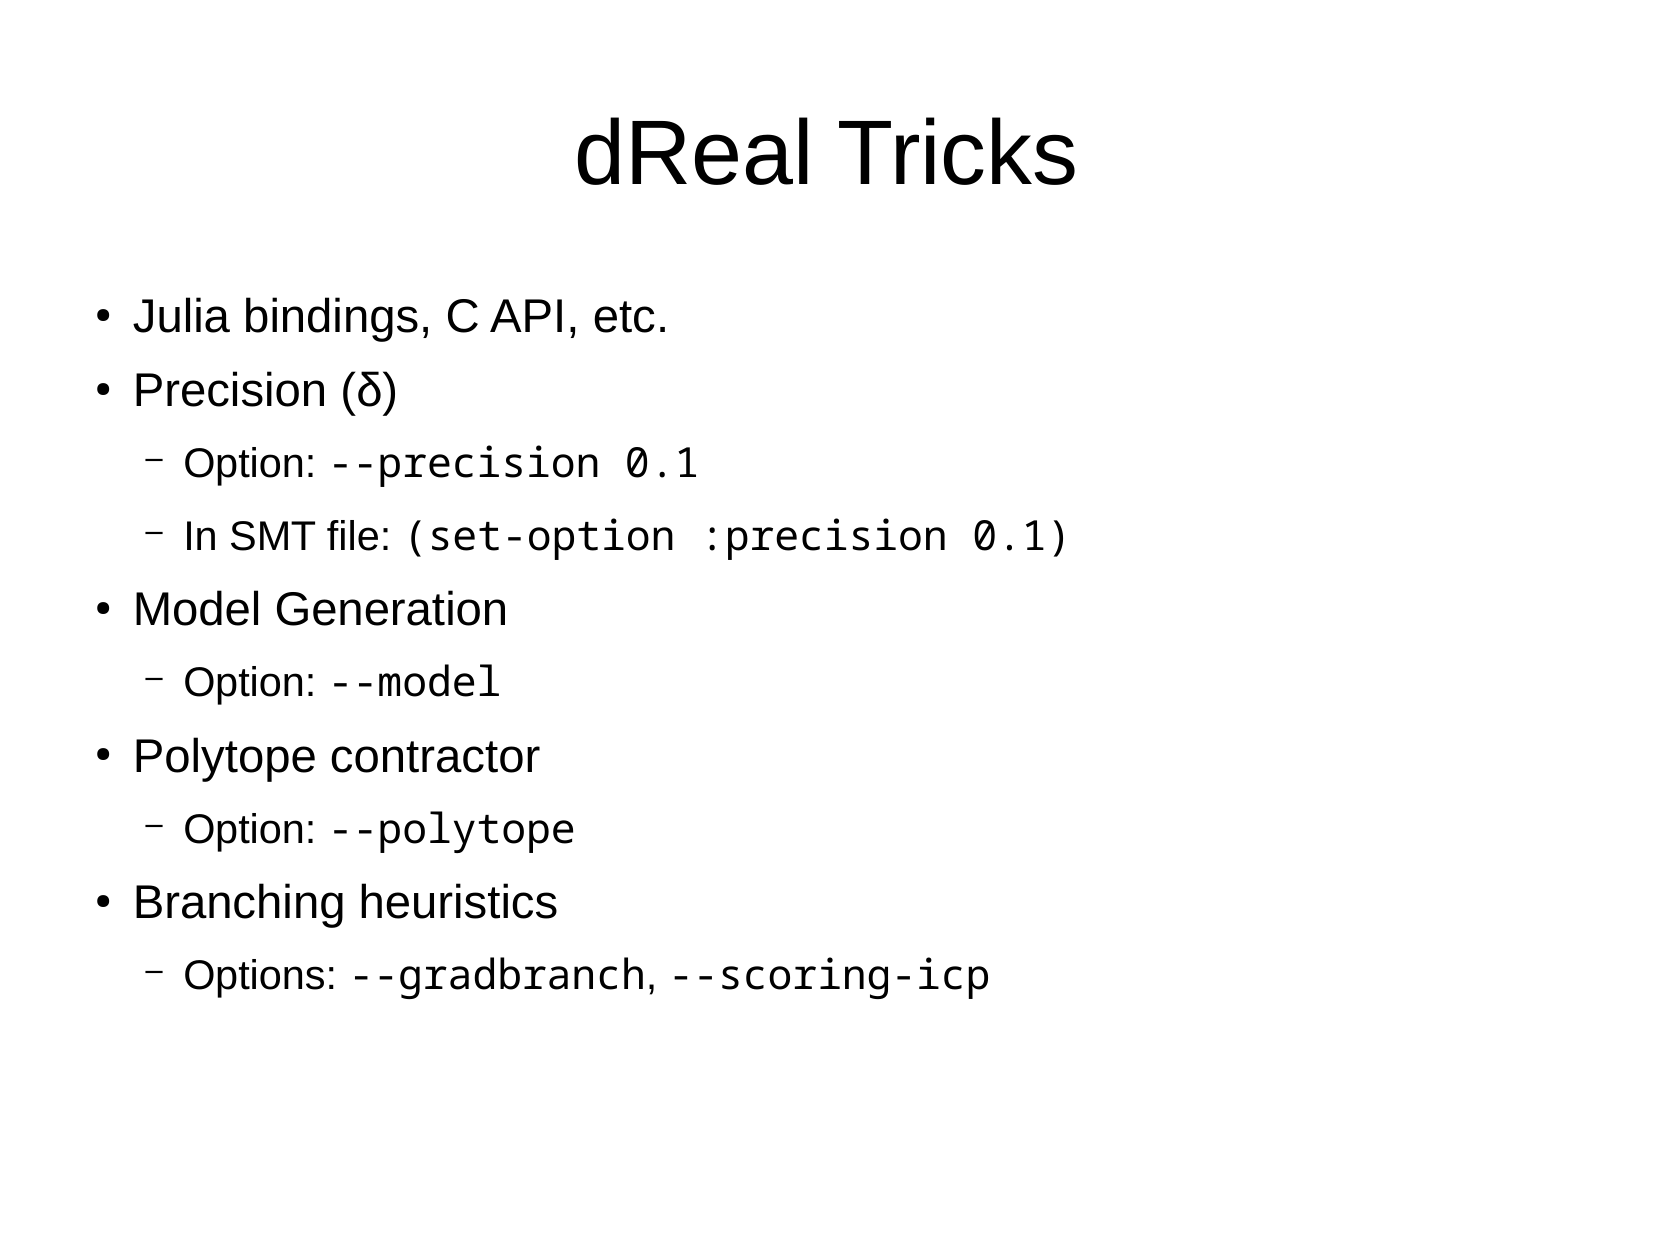

# dReal Tricks
Julia bindings, C API, etc.
Precision (δ)
Option: --precision 0.1
In SMT file: (set-option :precision 0.1)
Model Generation
Option: --model
Polytope contractor
Option: --polytope
Branching heuristics
Options: --gradbranch, --scoring-icp